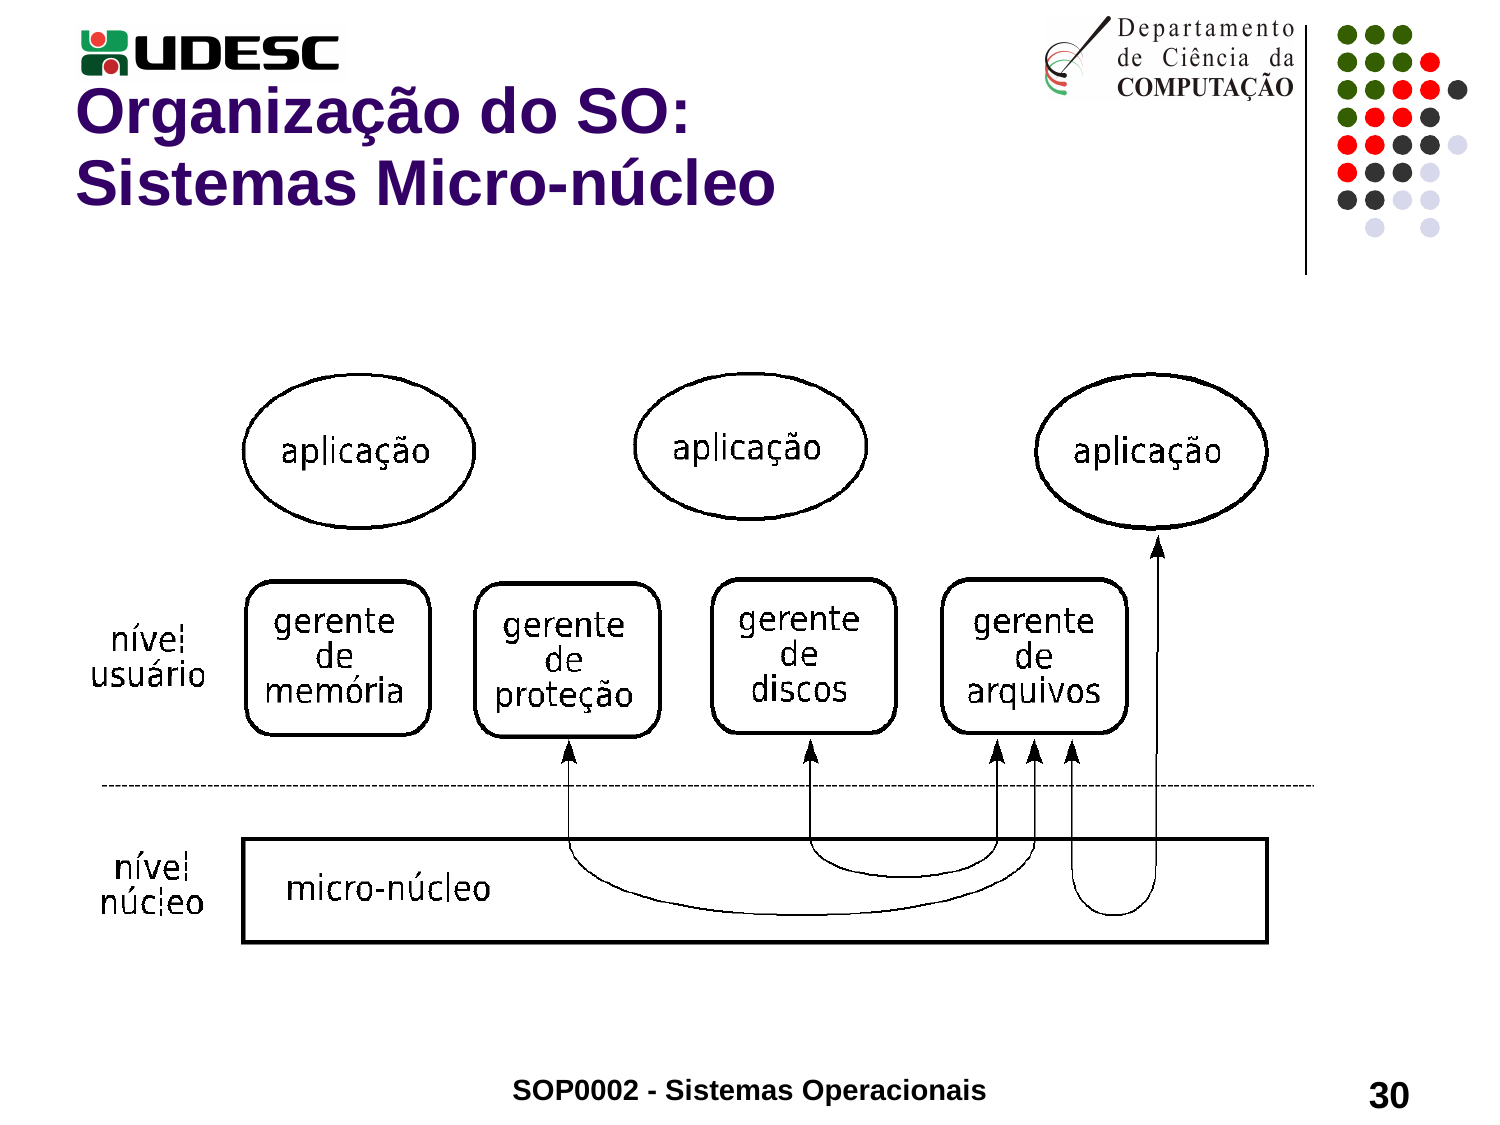

# Organização do SO: Sistemas Micro-núcleo
30